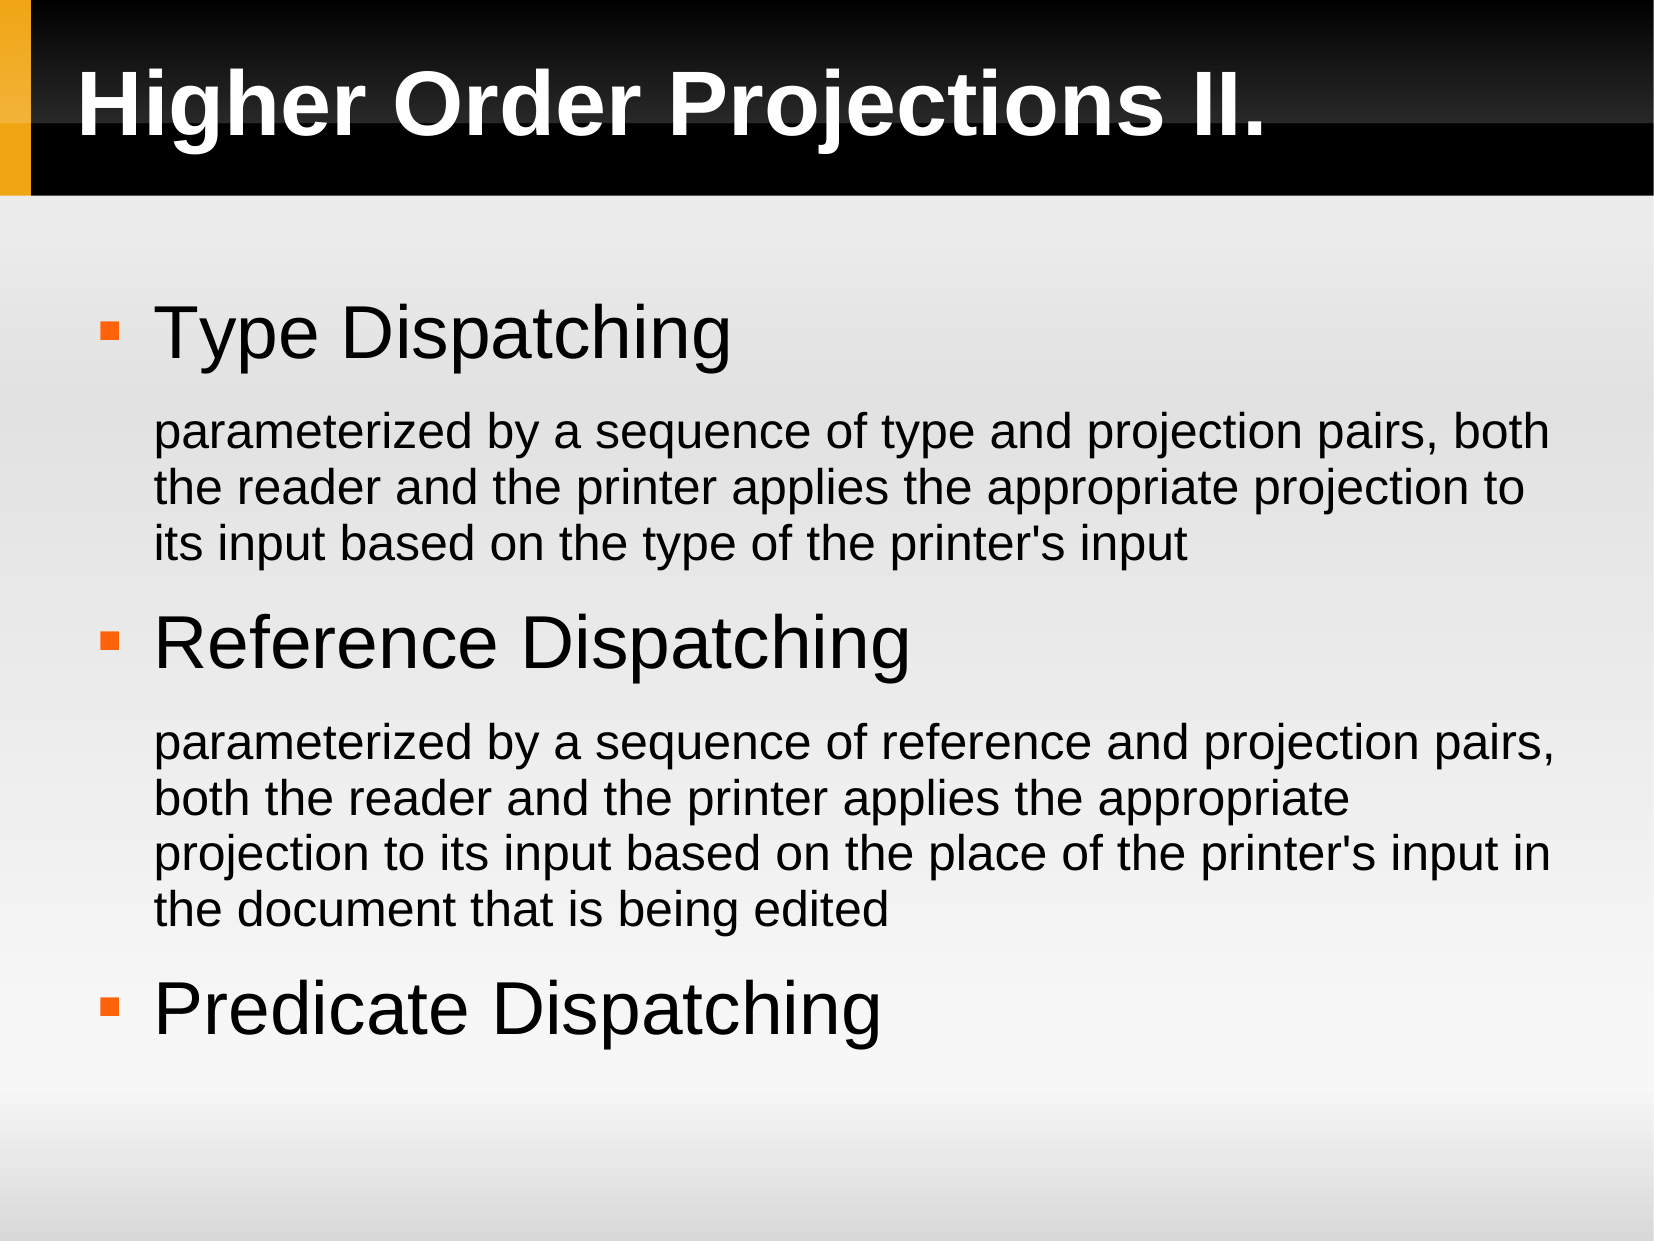

# Higher Order Projections II.
Type Dispatching
parameterized by a sequence of type and projection pairs, both the reader and the printer applies the appropriate projection to its input based on the type of the printer's input
Reference Dispatching
parameterized by a sequence of reference and projection pairs, both the reader and the printer applies the appropriate projection to its input based on the place of the printer's input in the document that is being edited
Predicate Dispatching